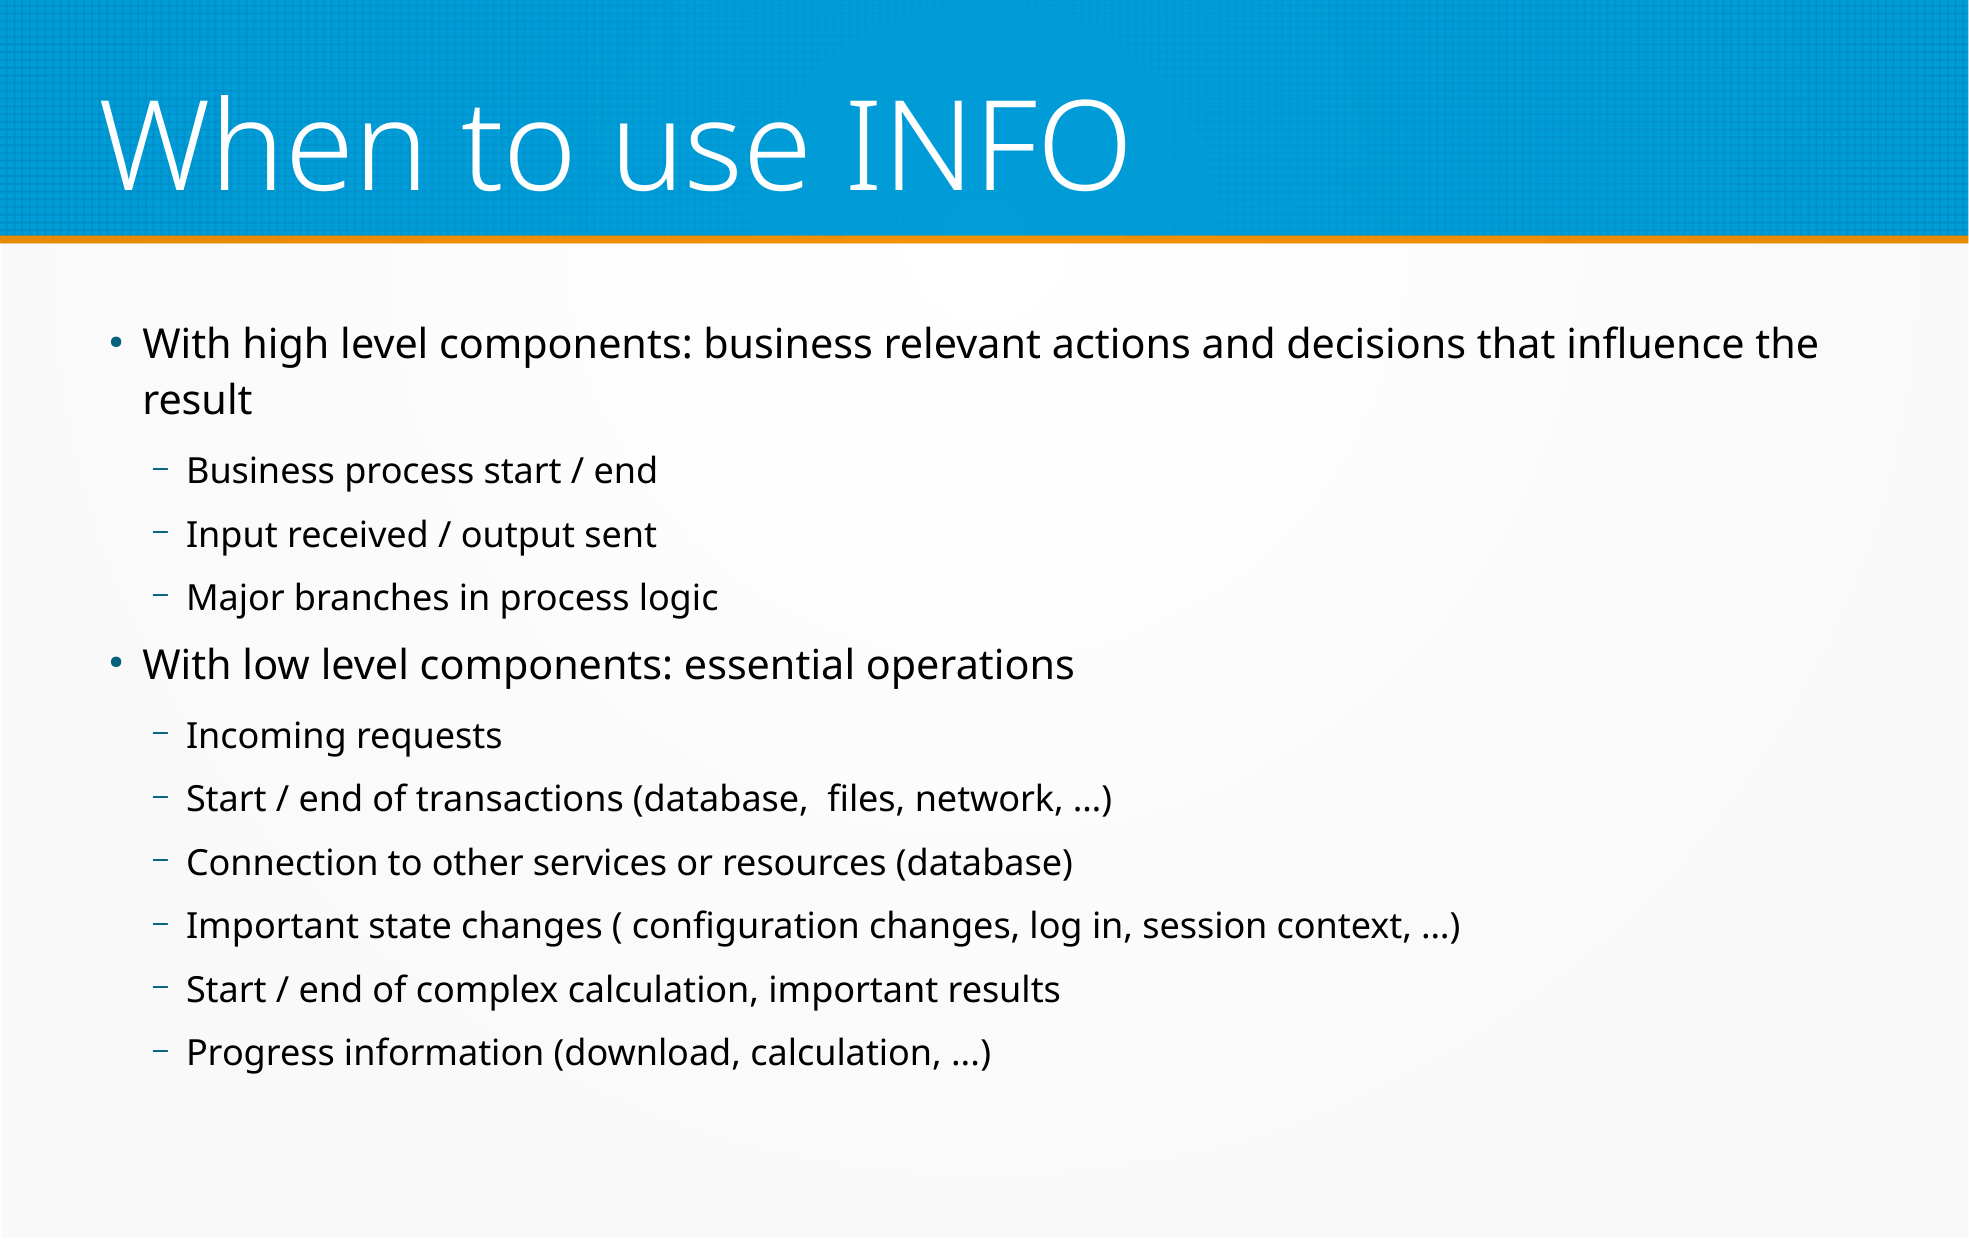

# When to use INFO
With high level components: business relevant actions and decisions that influence the result
Business process start / end
Input received / output sent
Major branches in process logic
With low level components: essential operations
Incoming requests
Start / end of transactions (database, files, network, …)
Connection to other services or resources (database)
Important state changes ( configuration changes, log in, session context, …)
Start / end of complex calculation, important results
Progress information (download, calculation, ...)